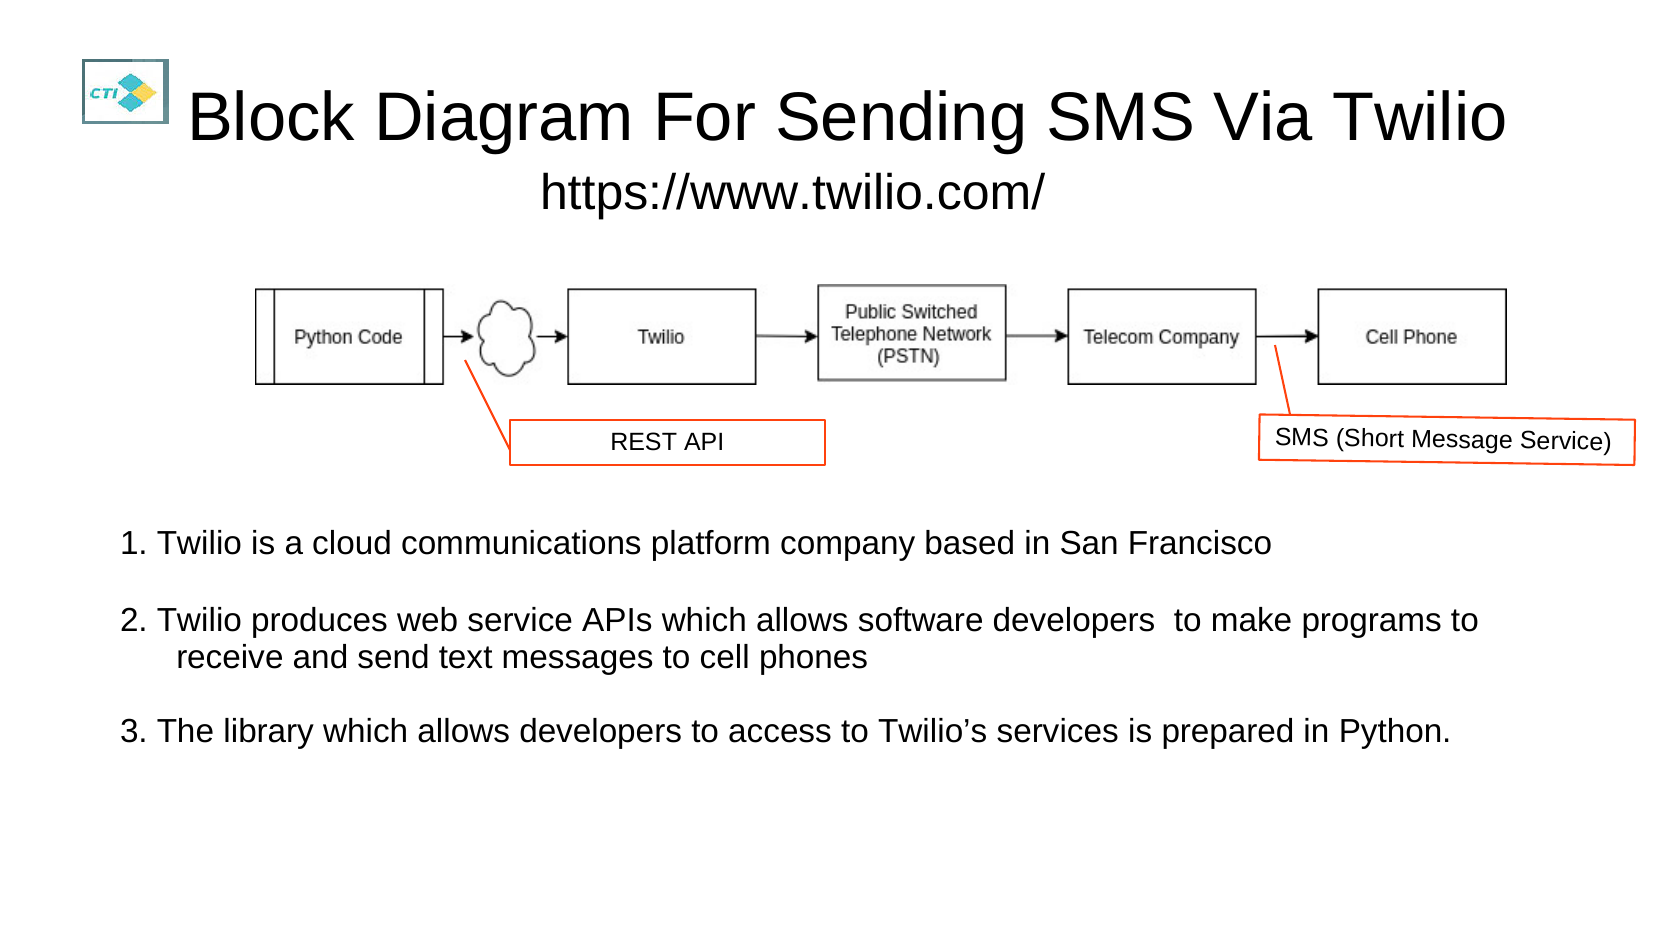

# Block Diagram For Sending SMS Via Twilio
https://www.twilio.com/
SMS (Short Message Service)
REST API
1. Twilio is a cloud communications platform company based in San Francisco
2. Twilio produces web service APIs which allows software developers to make programs to receive and send text messages to cell phones
3. The library which allows developers to access to Twilio’s services is prepared in Python.